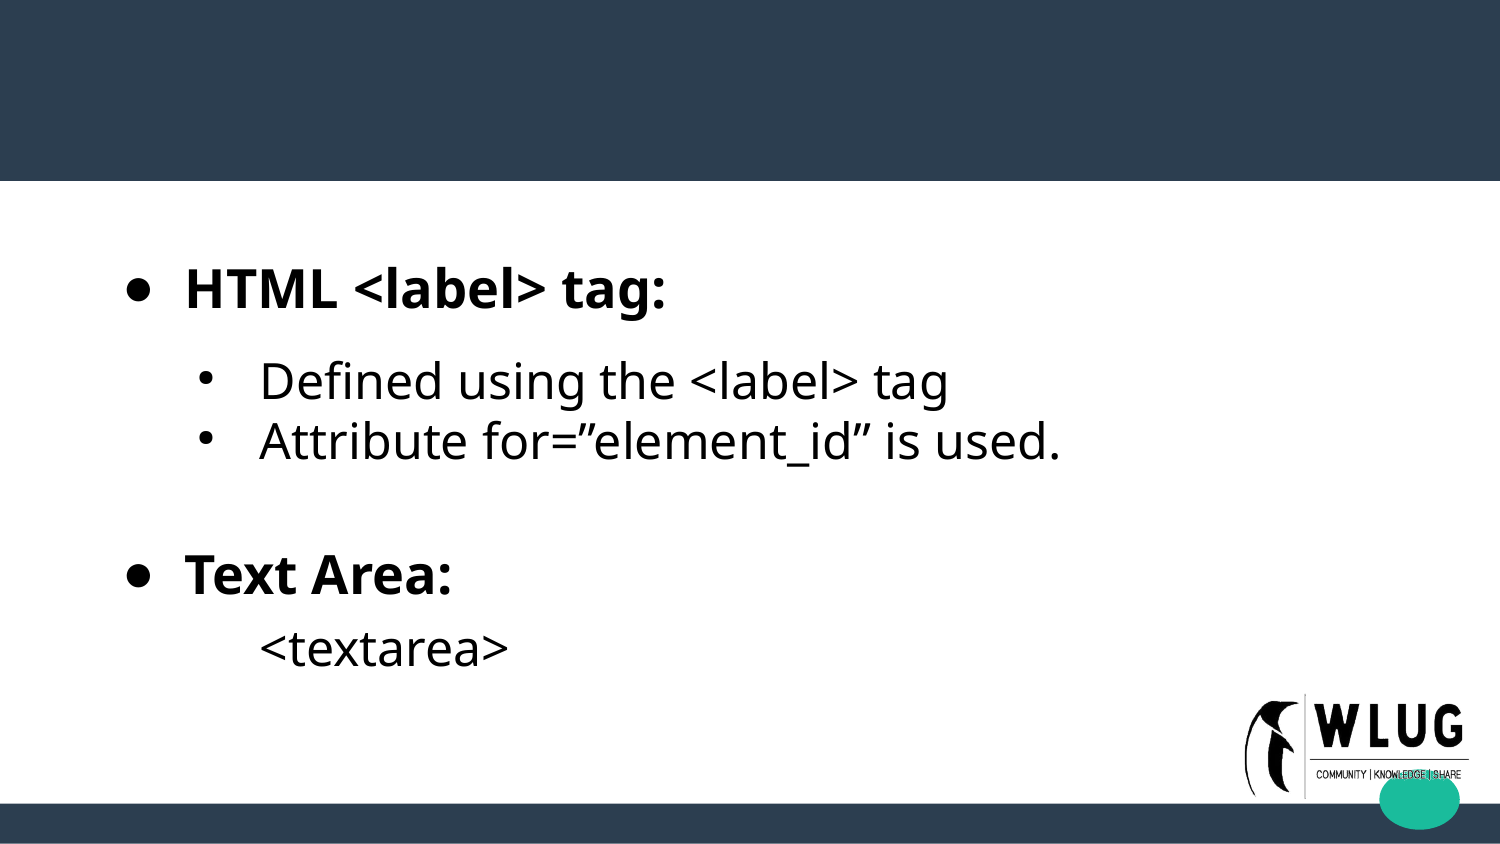

# HTML <label> tag:
Defined using the <label> tag
Attribute for=”element_id” is used.
Text Area:
<textarea>